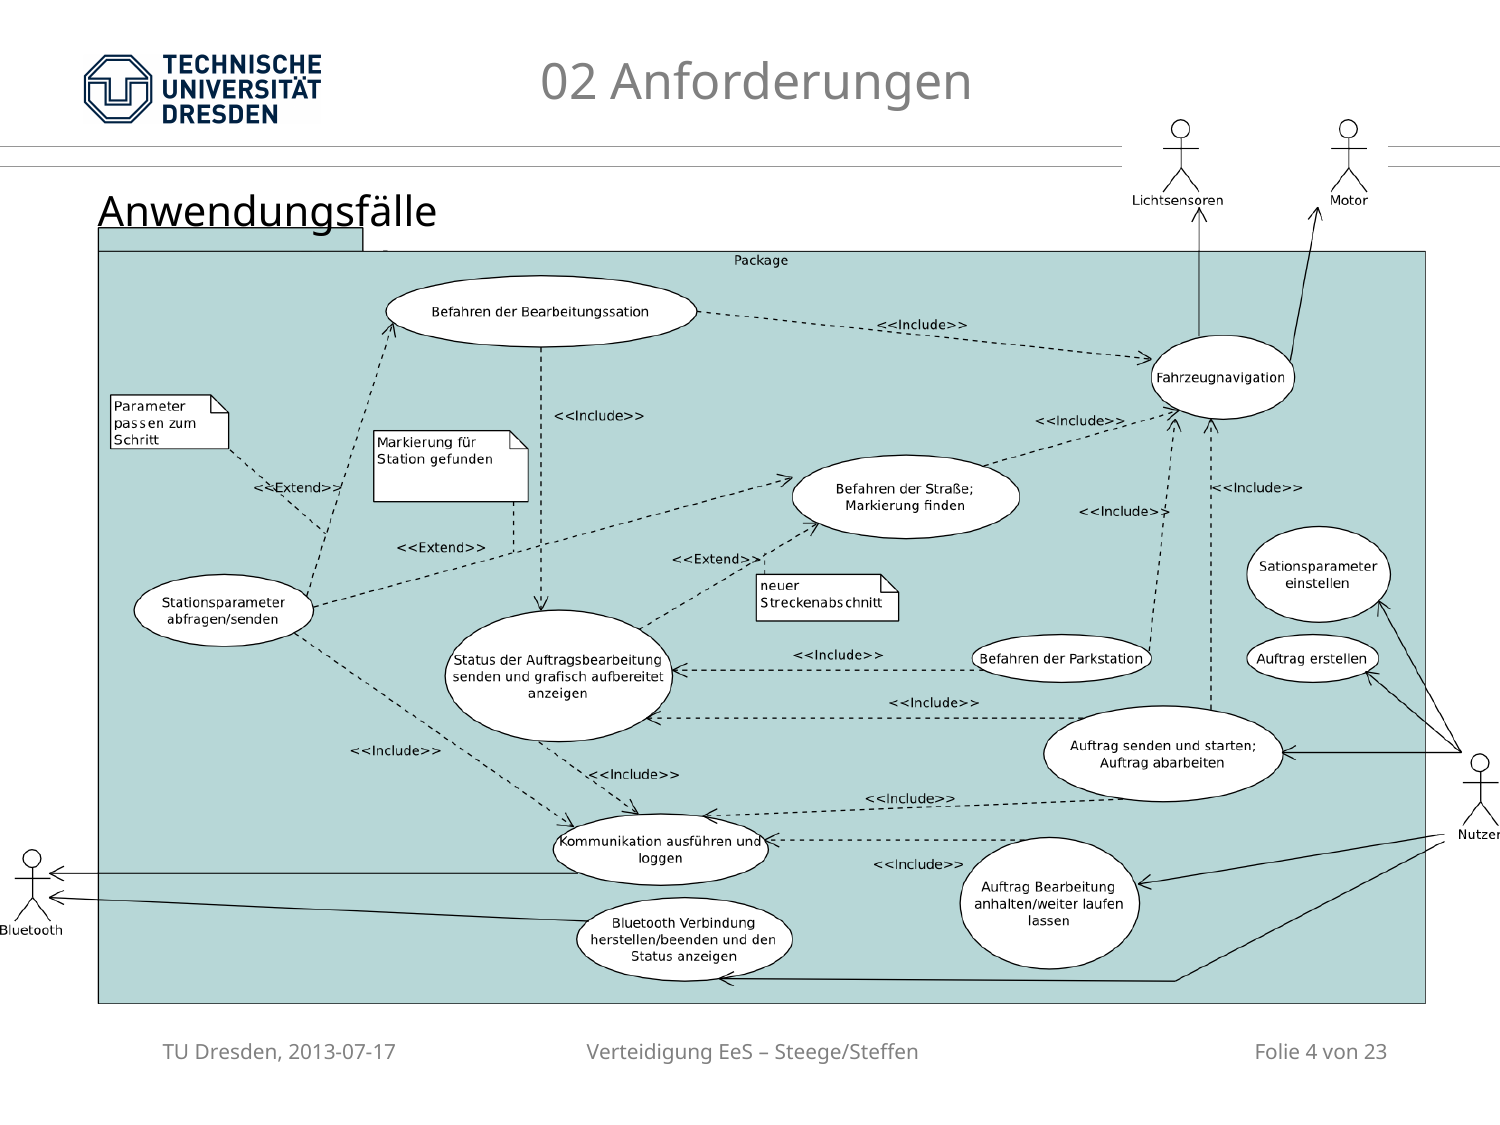

02 Anforderungen
Anwendungsfälle
# 02 Anforderungen
Anforderungsdiagramm
4